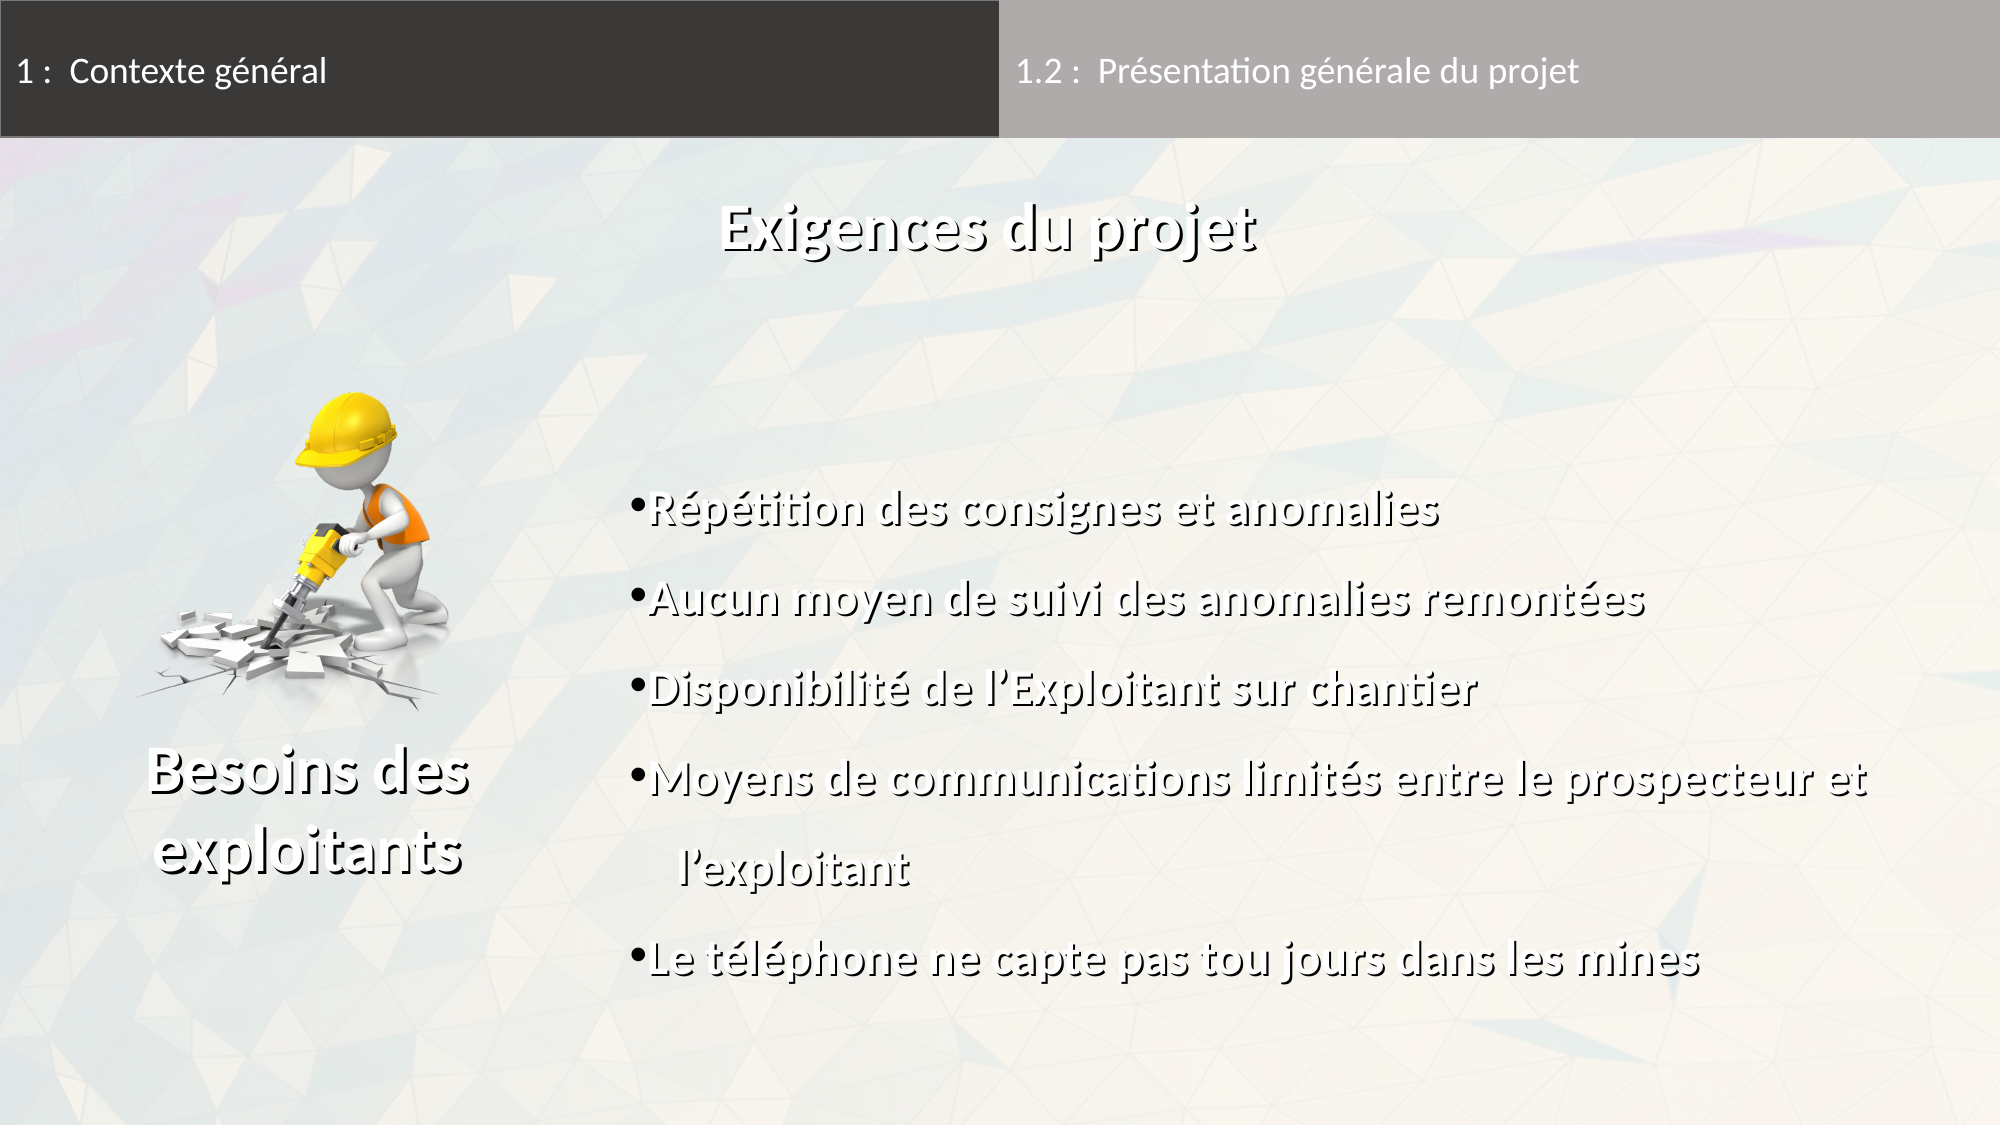

1 : Contexte général
1.2 : Présentation générale du projet
Exigences du projet
Répétition des consignes et anomalies
Aucun moyen de suivi des anomalies remontées
Disponibilité de l’Exploitant sur chantier
Moyens de communications limités entre le prospecteur et l’exploitant
Le téléphone ne capte pas tou jours dans les mines
Besoins des exploitants